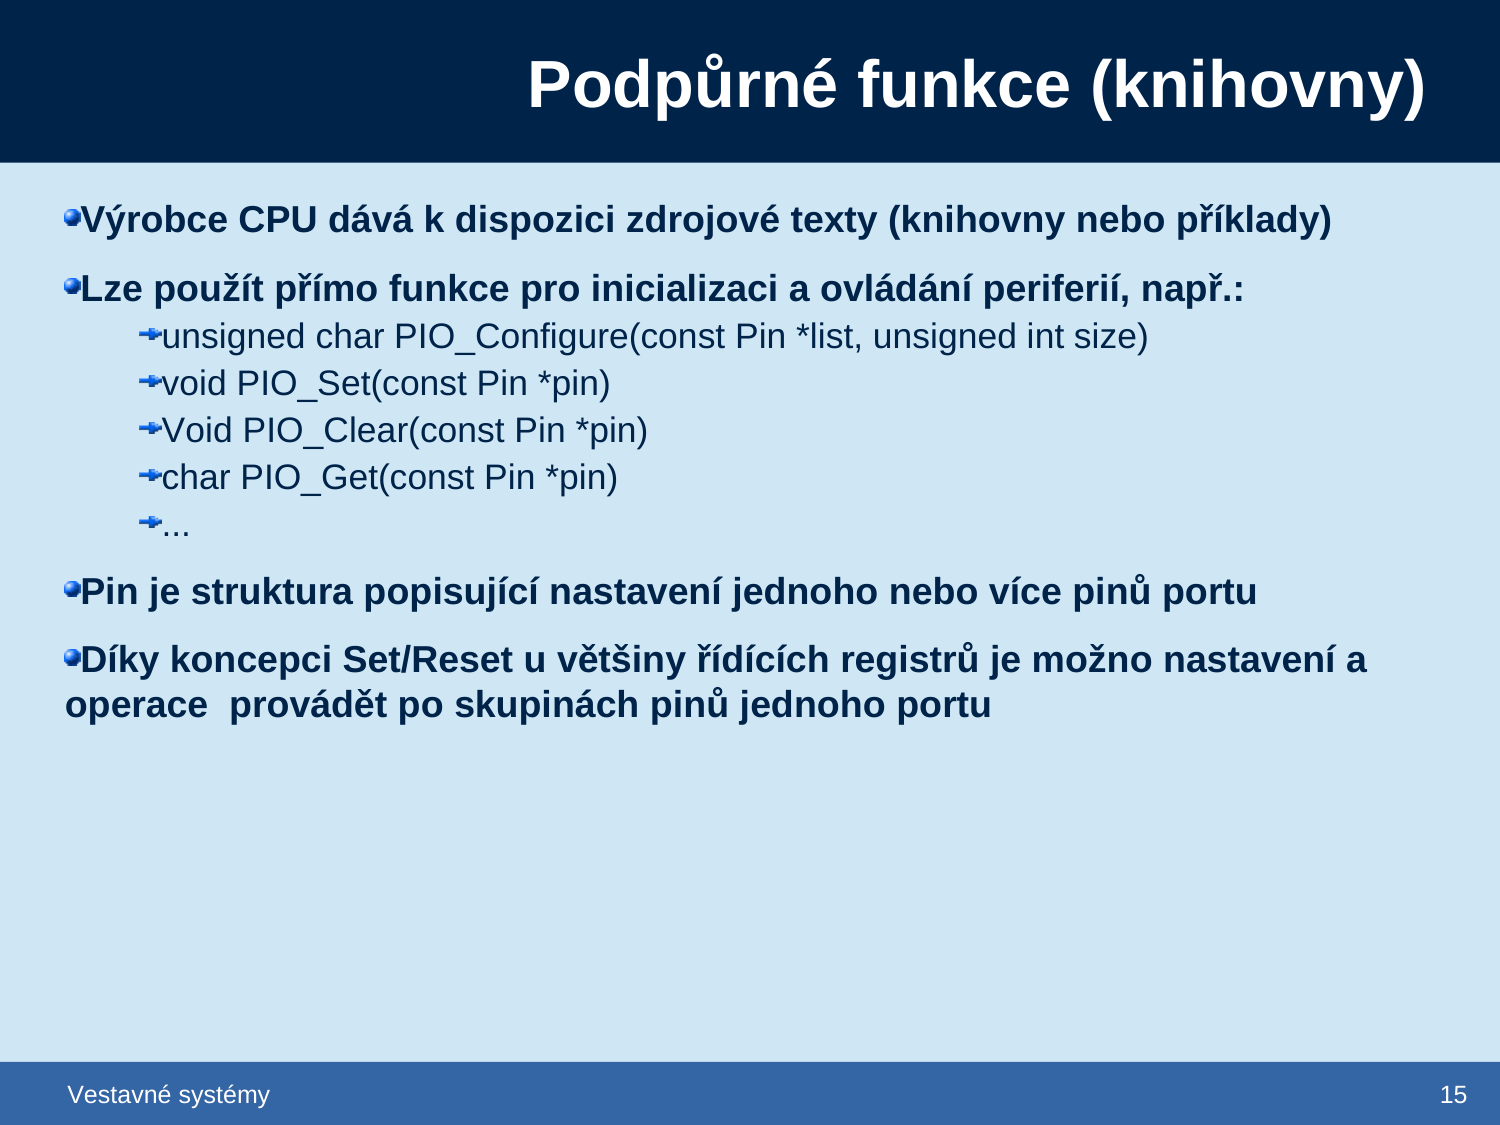

# Podpůrné funkce (knihovny)
Výrobce CPU dává k dispozici zdrojové texty (knihovny nebo příklady)
Lze použít přímo funkce pro inicializaci a ovládání periferií, např.:
unsigned char PIO_Configure(const Pin *list, unsigned int size)
void PIO_Set(const Pin *pin)
Void PIO_Clear(const Pin *pin)
char PIO_Get(const Pin *pin)
...
Pin je struktura popisující nastavení jednoho nebo více pinů portu
Díky koncepci Set/Reset u většiny řídících registrů je možno nastavení a operace provádět po skupinách pinů jednoho portu